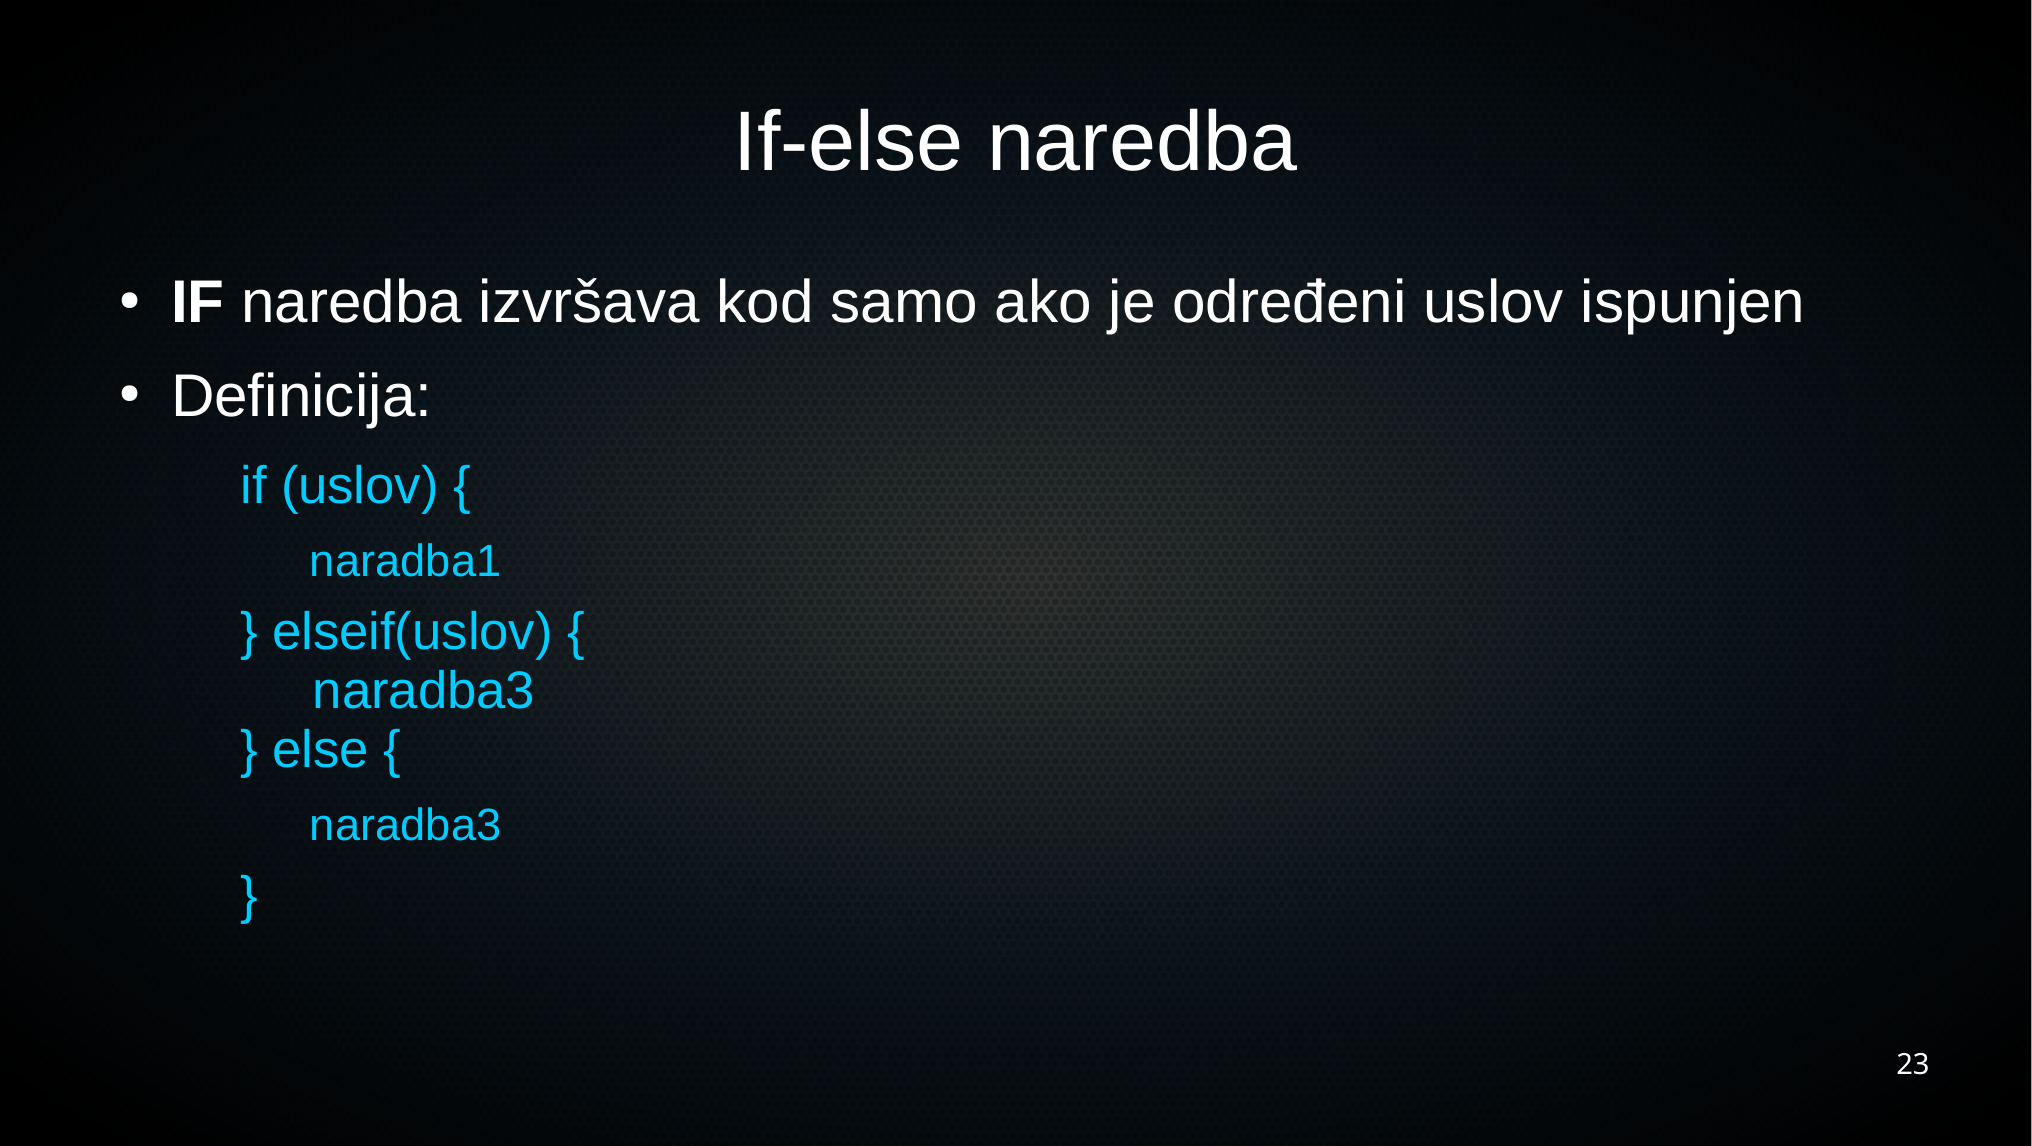

# If-else naredba
IF naredba izvršava kod samo ako je određeni uslov ispunjen
Definicija:
if (uslov) {
naradba1
} elseif(uslov) {
	naradba3
} else {
naradba3
}
23